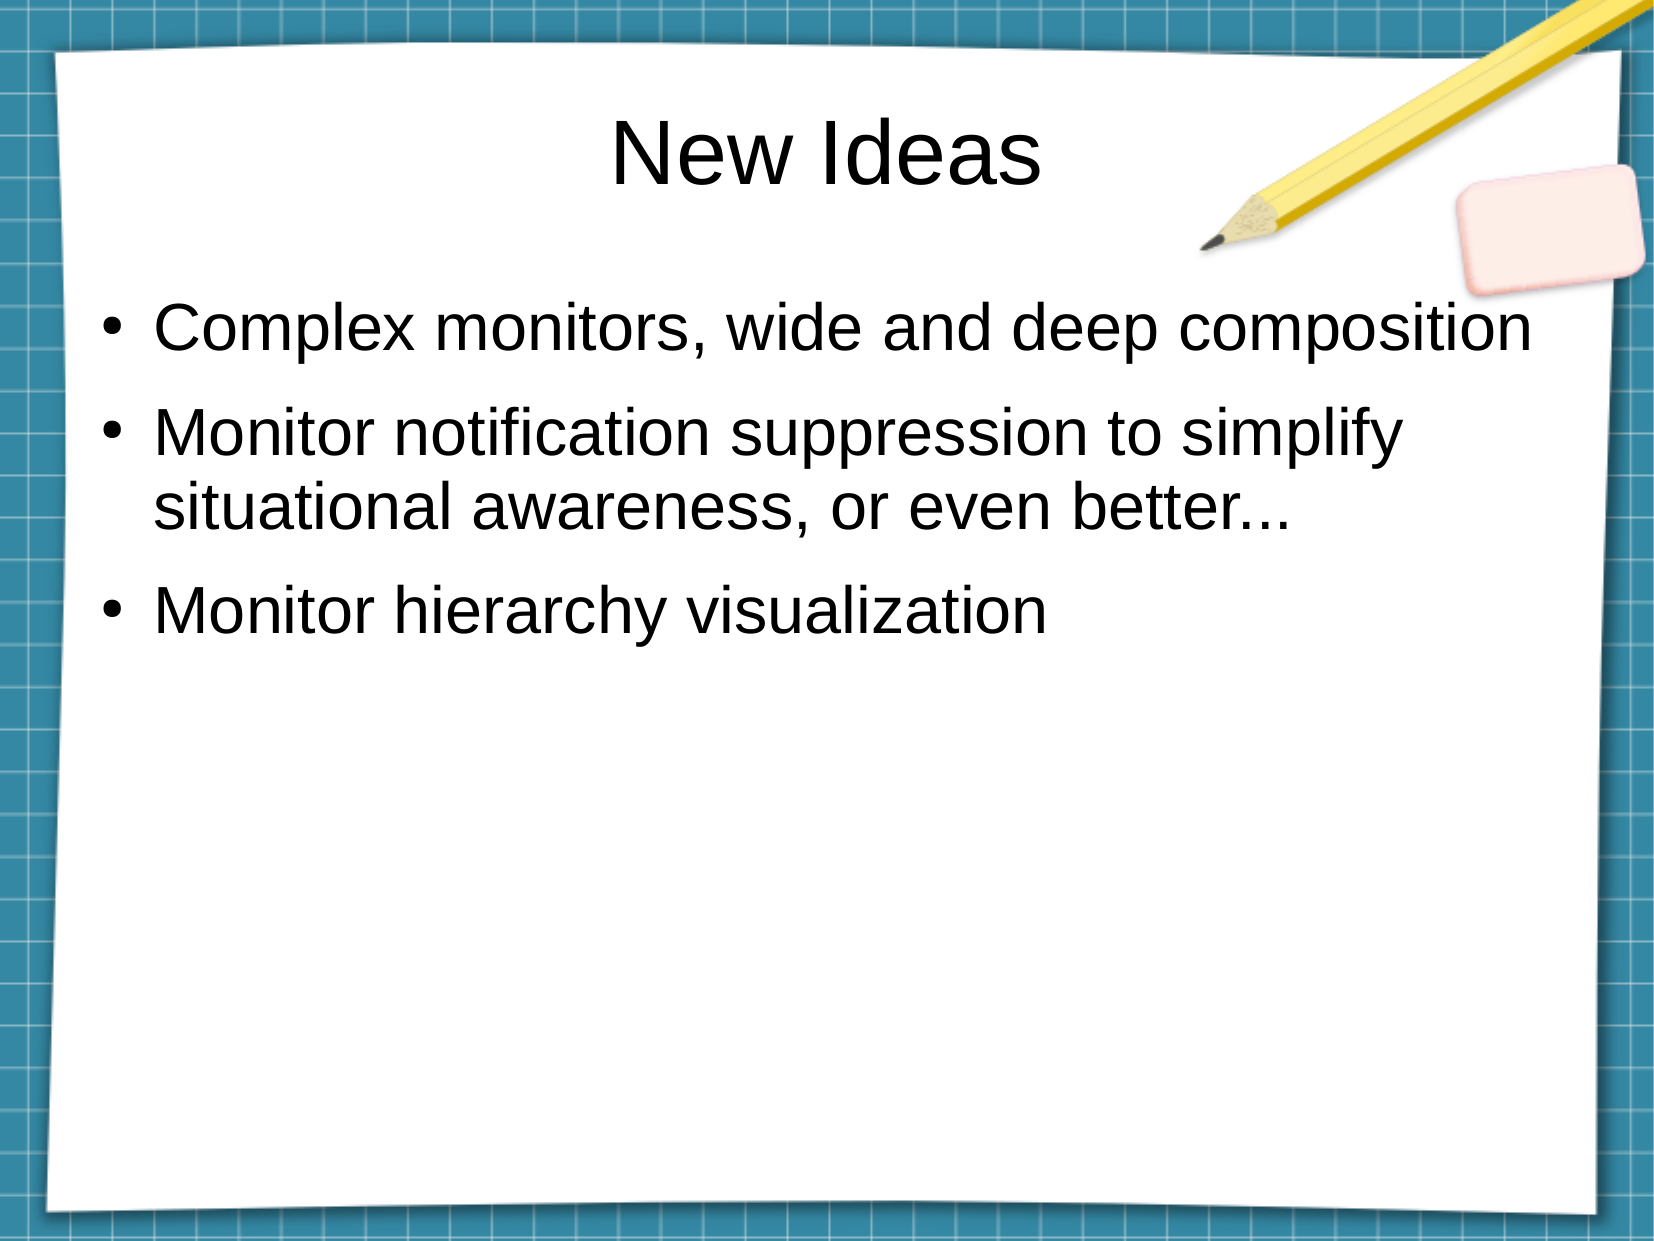

# New Ideas
Complex monitors, wide and deep composition
Monitor notification suppression to simplify situational awareness, or even better...
Monitor hierarchy visualization